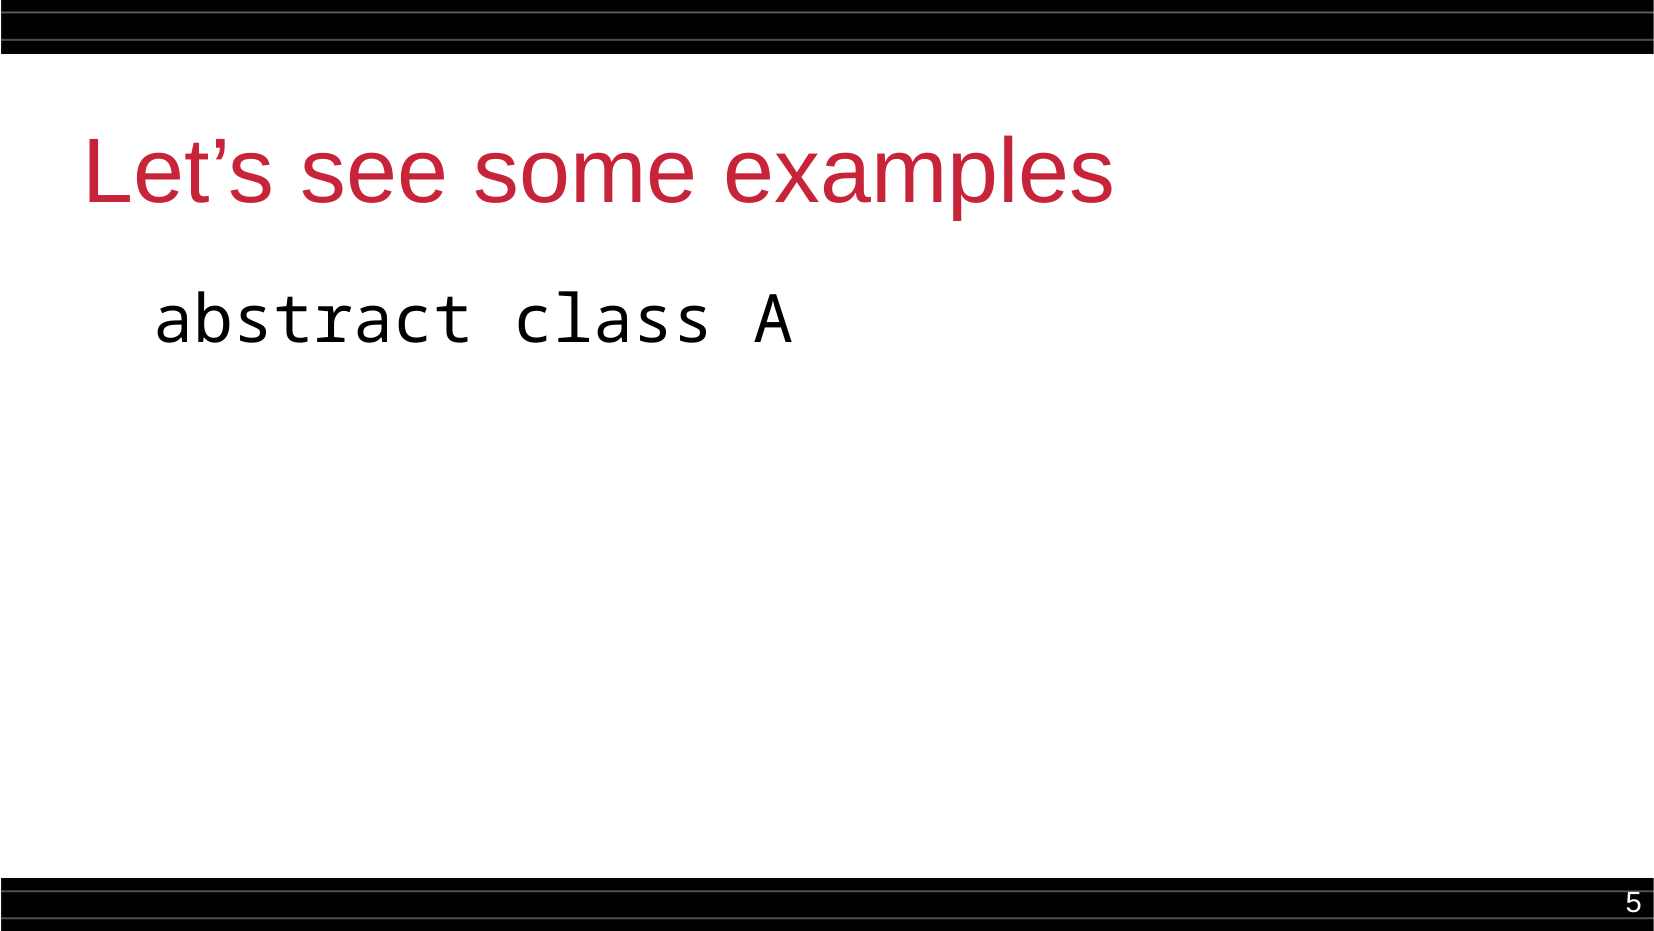

# Let’s see some examples
abstract class A